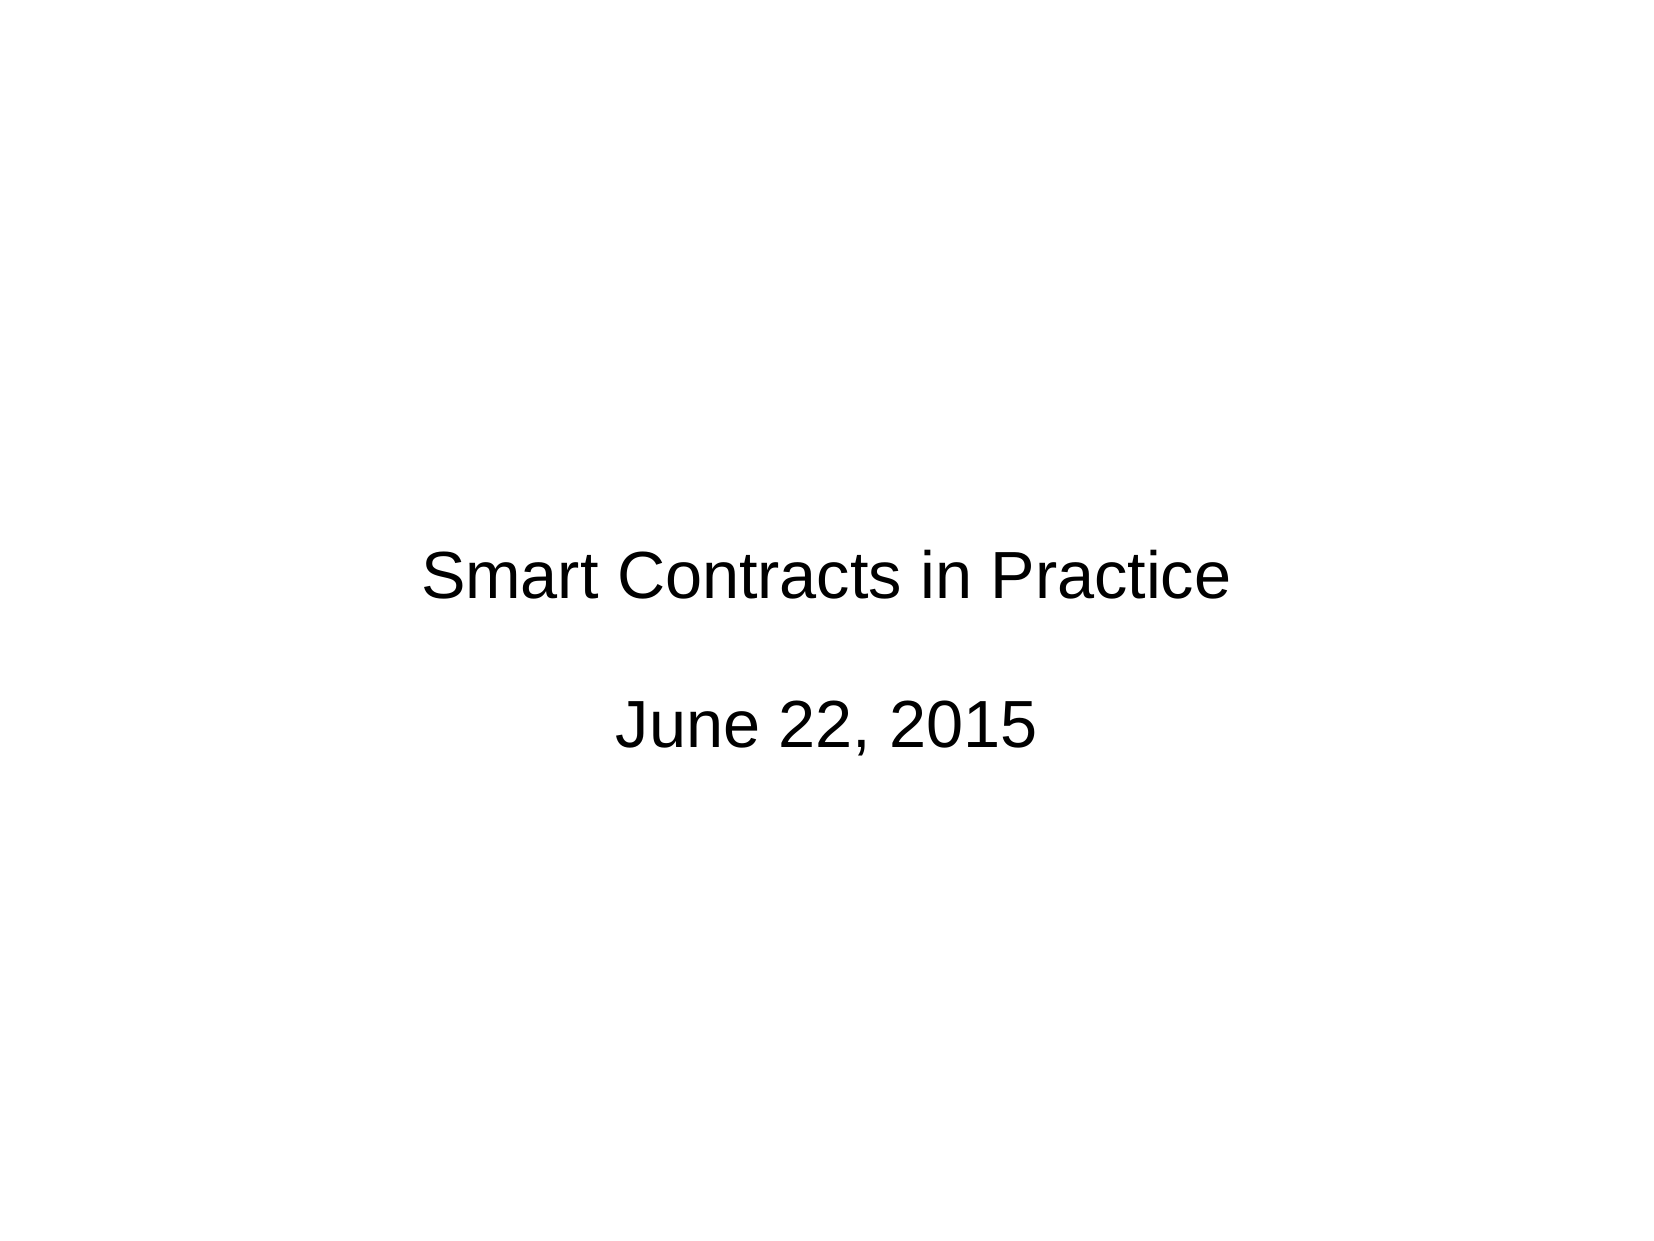

#
Smart Contracts in Practice
June 22, 2015